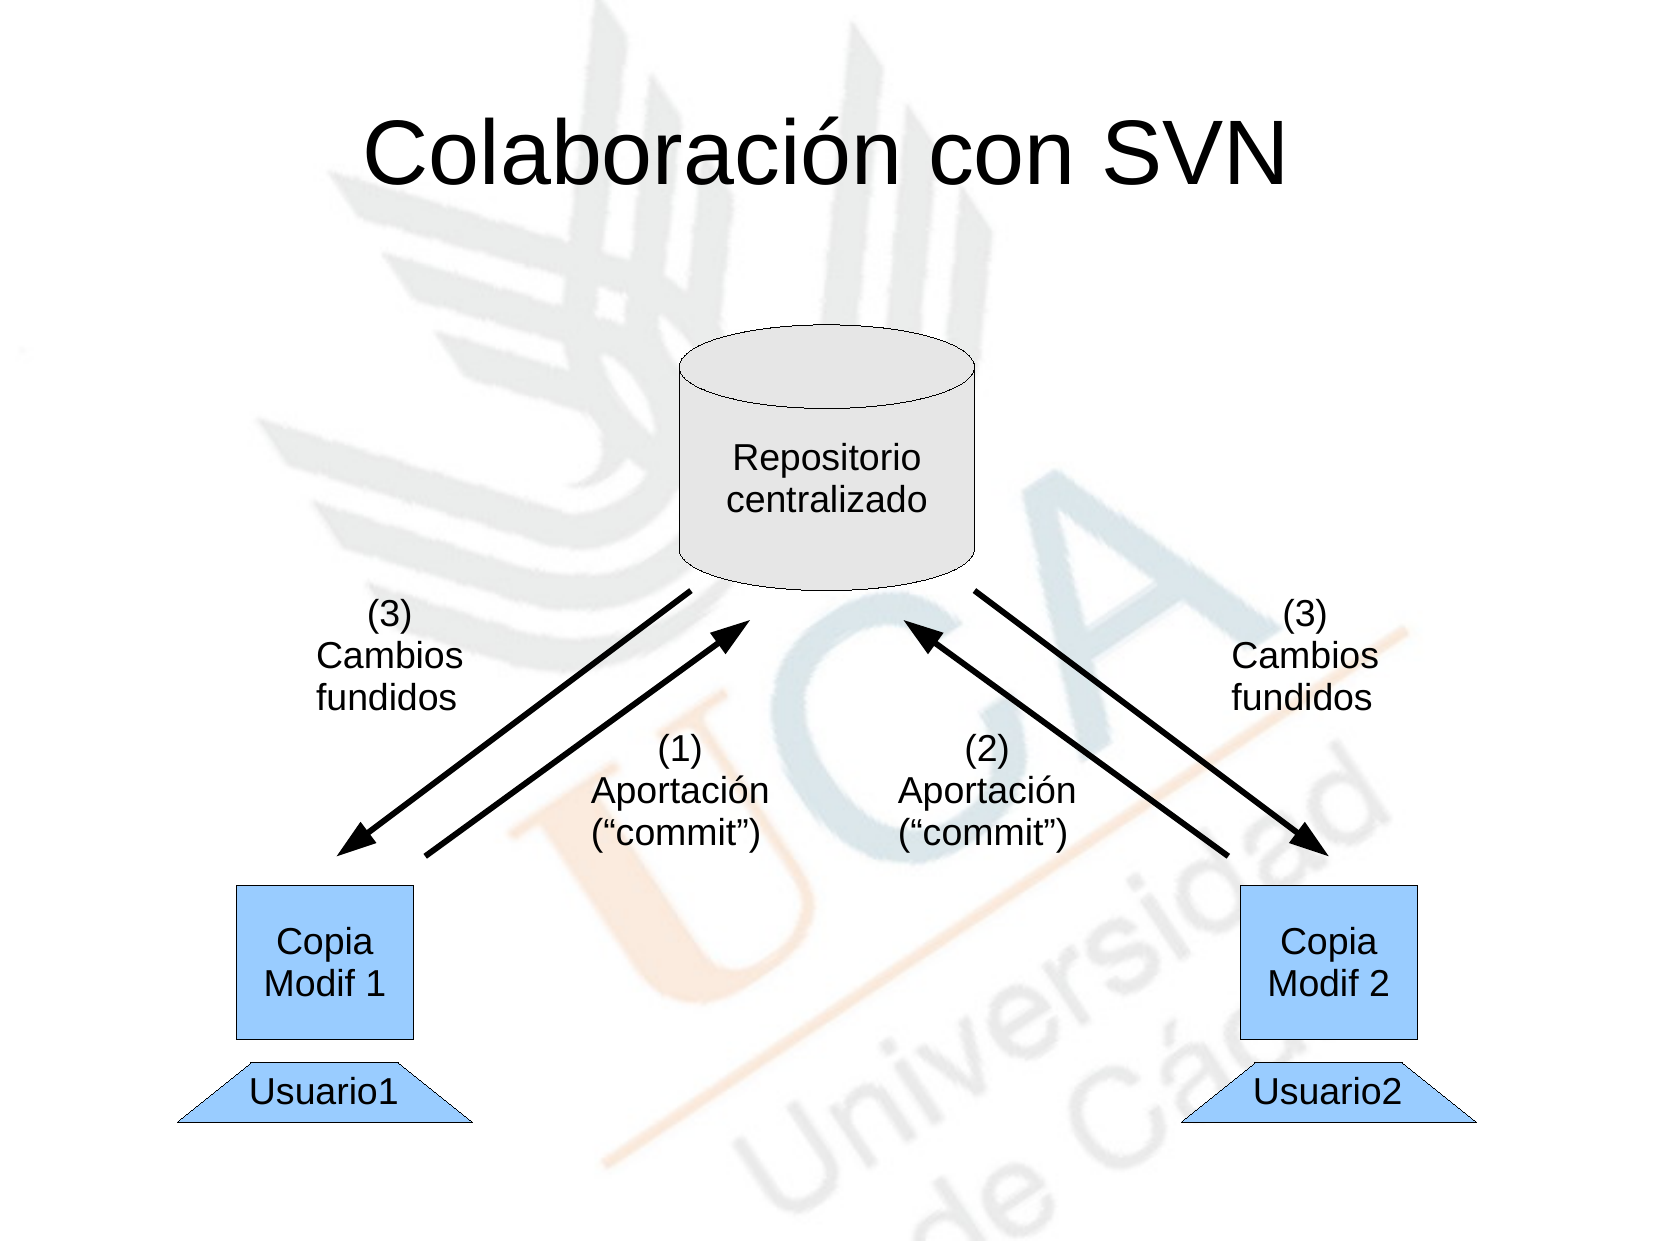

# Colaboración con SVN
Repositorio
centralizado
(3)
Cambios
fundidos
(3)
Cambios
fundidos
(1)
Aportación
(“commit”)
(2)
Aportación
(“commit”)
Copia
Modif 1
Copia
Modif 2
Usuario1
Usuario2